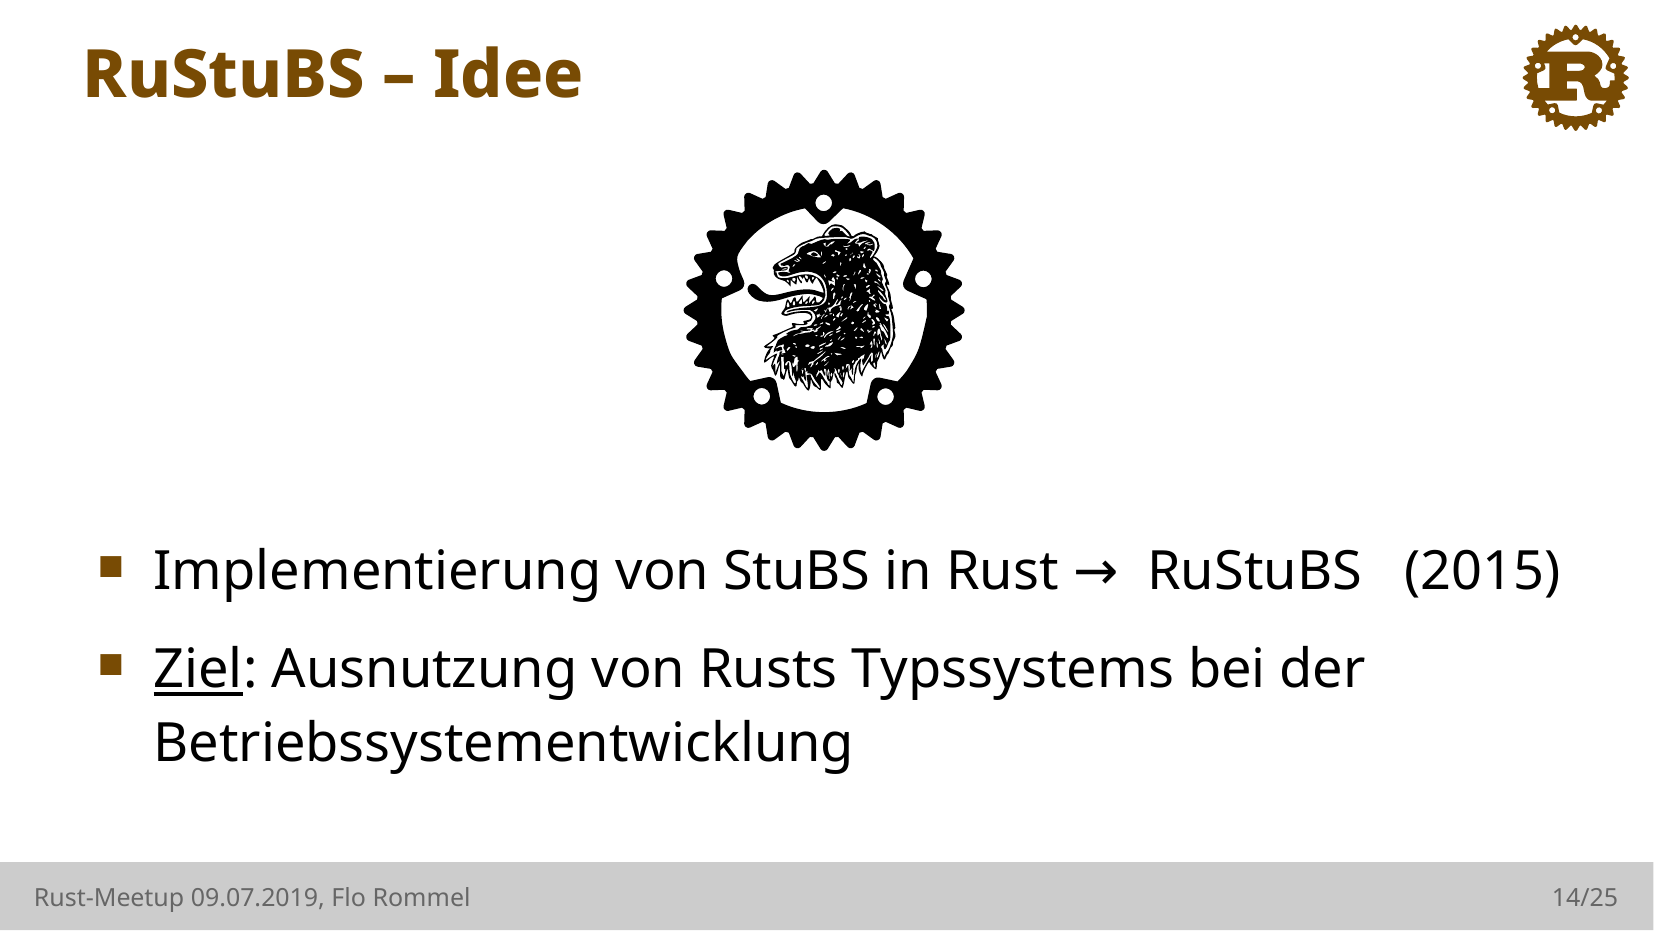

# RuStuBS – Idee
Implementierung von StuBS in Rust → RuStuBS (2015)
Ziel: Ausnutzung von Rusts Typssystems bei der Betriebssystementwicklung
Rust-Meetup 09.07.2019, Flo Rommel
14